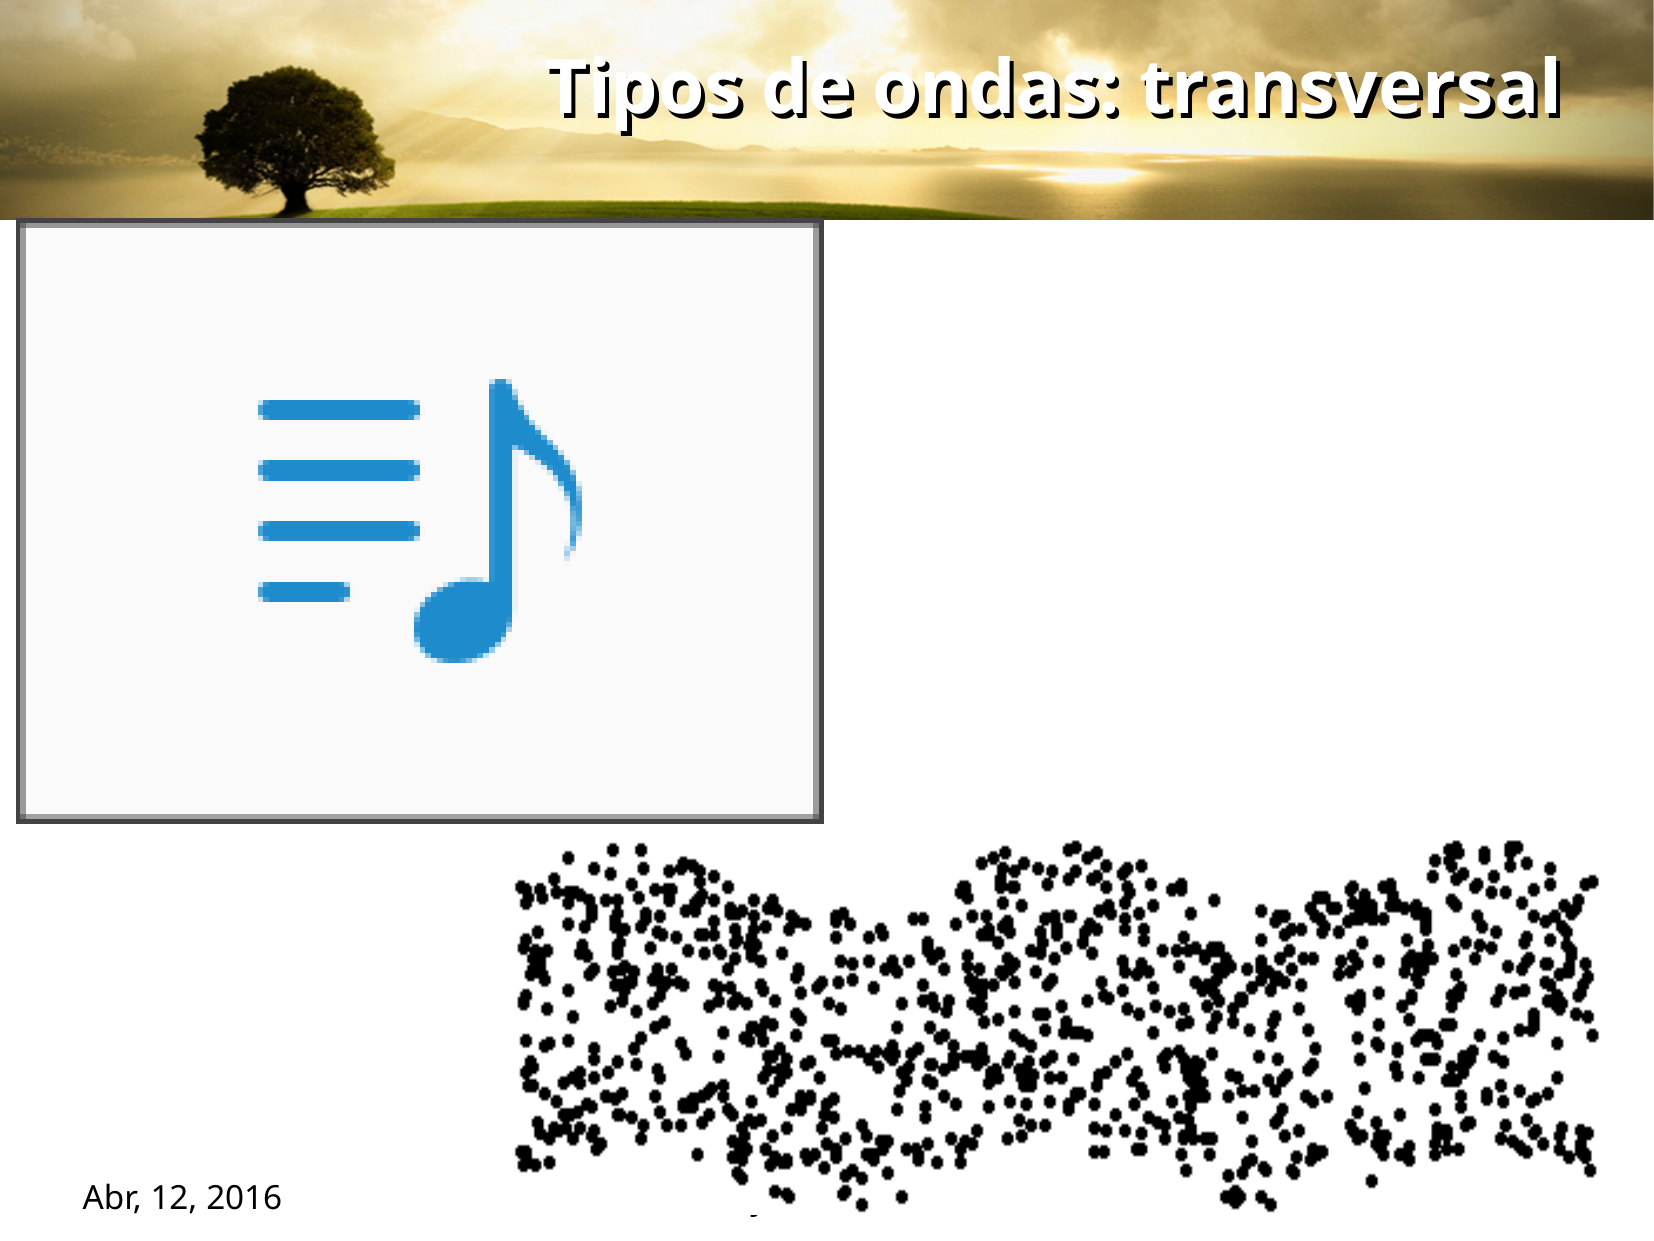

# Tipos de ondas: transversal
Abr, 12, 2016
H. Asorey - A. Cutsaimanis
13